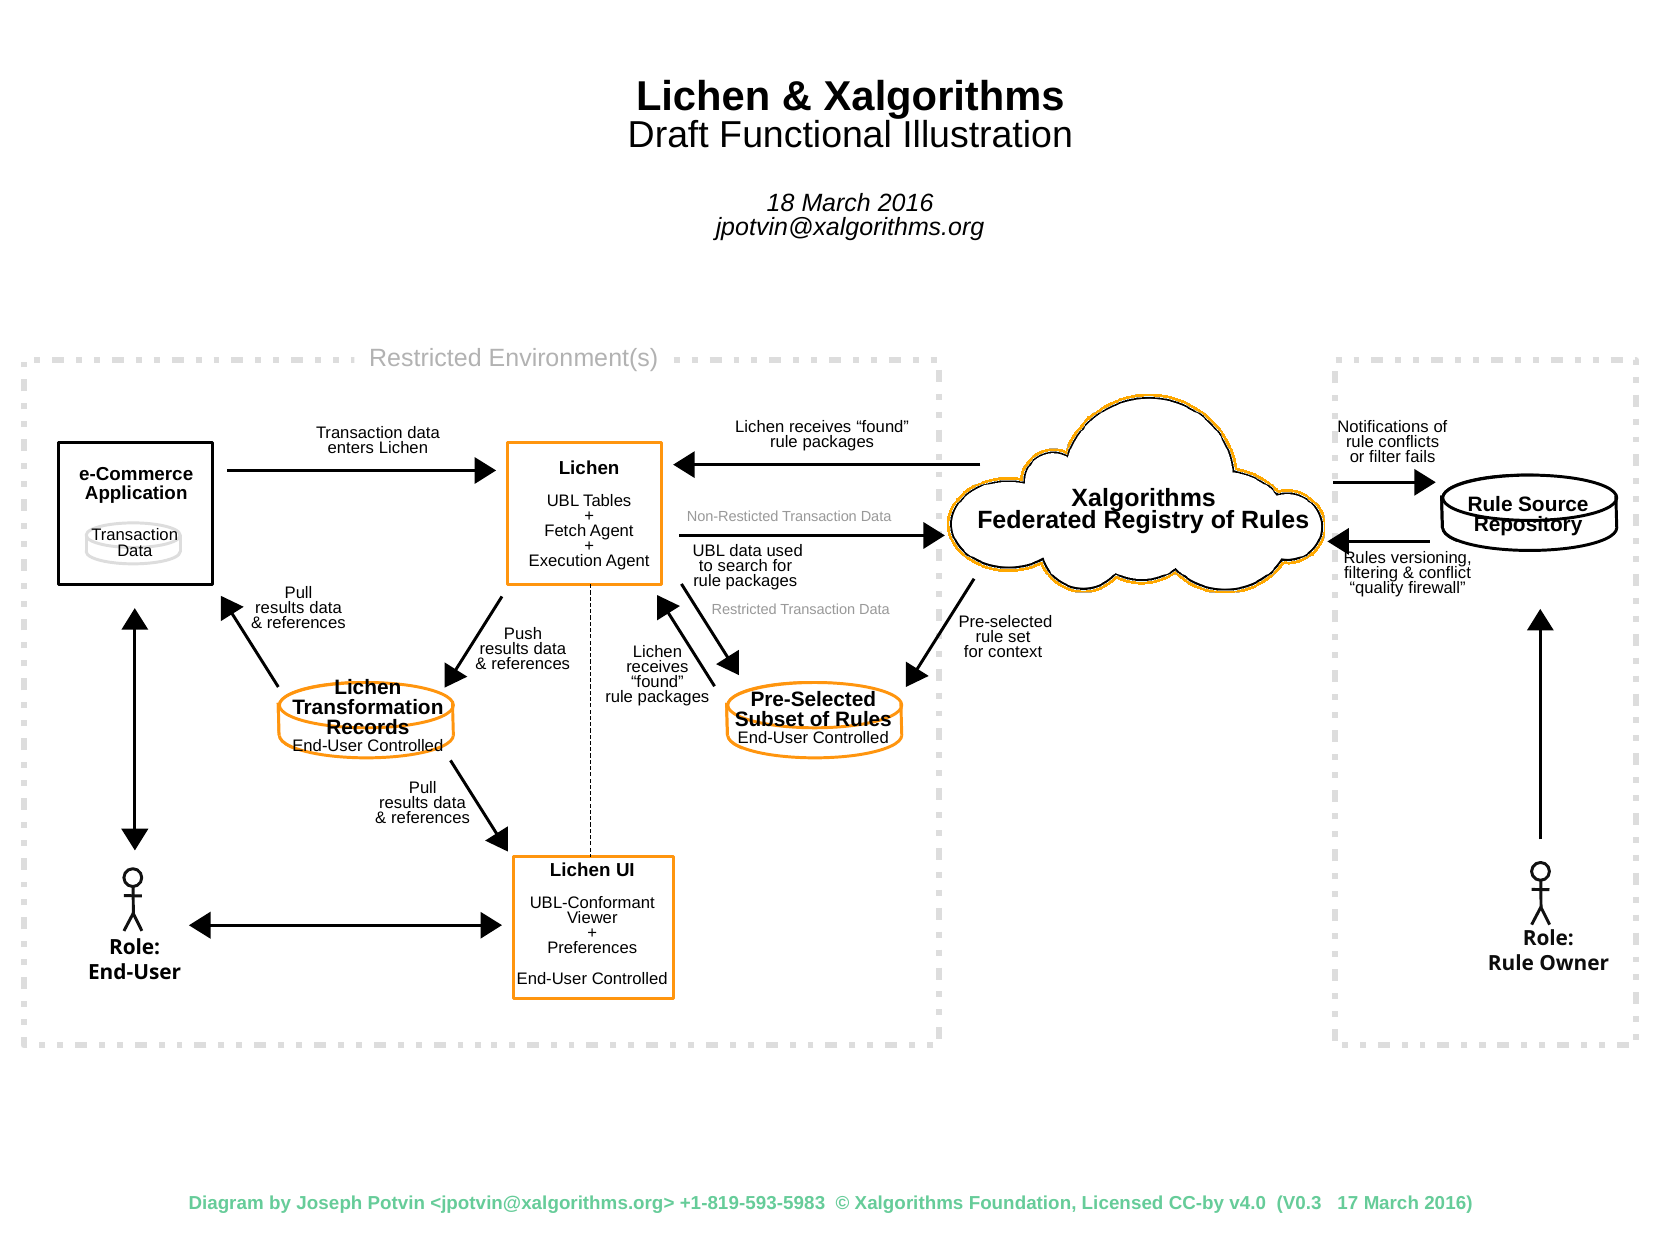

Lichen & Xalgorithms
Draft Functional Illustration
18 March 2016
jpotvin@xalgorithms.org
Restricted Environment(s)
Xalgorithms
Federated Registry of Rules
Lichen receives “found”
rule packages
Notifications of
rule conflicts
or filter fails
Transaction data
enters Lichen
Lichen
UBL Tables
+
Fetch Agent
+
Execution Agent
e-Commerce
Application
Rule Source
Repository
 Non-Resticted Transaction Data
Transaction
Data
 UBL data used
to search for
rule packages
Rules versioning,
filtering & conflict
“quality firewall”
Pull
results data
& references
Restricted Transaction Data
 Pre-selected
rule set
for context
Push
results data
& references
Lichen
receives
“found”
rule packages
Lichen
Transformation Records
End-User Controlled
Pre-Selected
Subset of Rules
End-User Controlled
Pull
results data
& references
Lichen UI
UBL-Conformant
Viewer
+
Preferences
End-User Controlled
Role:
Rule Owner
Role:
End-User
Diagram by Joseph Potvin <jpotvin@xalgorithms.org> +1-819-593-5983 © Xalgorithms Foundation, Licensed CC-by v4.0 (V0.3 17 March 2016)